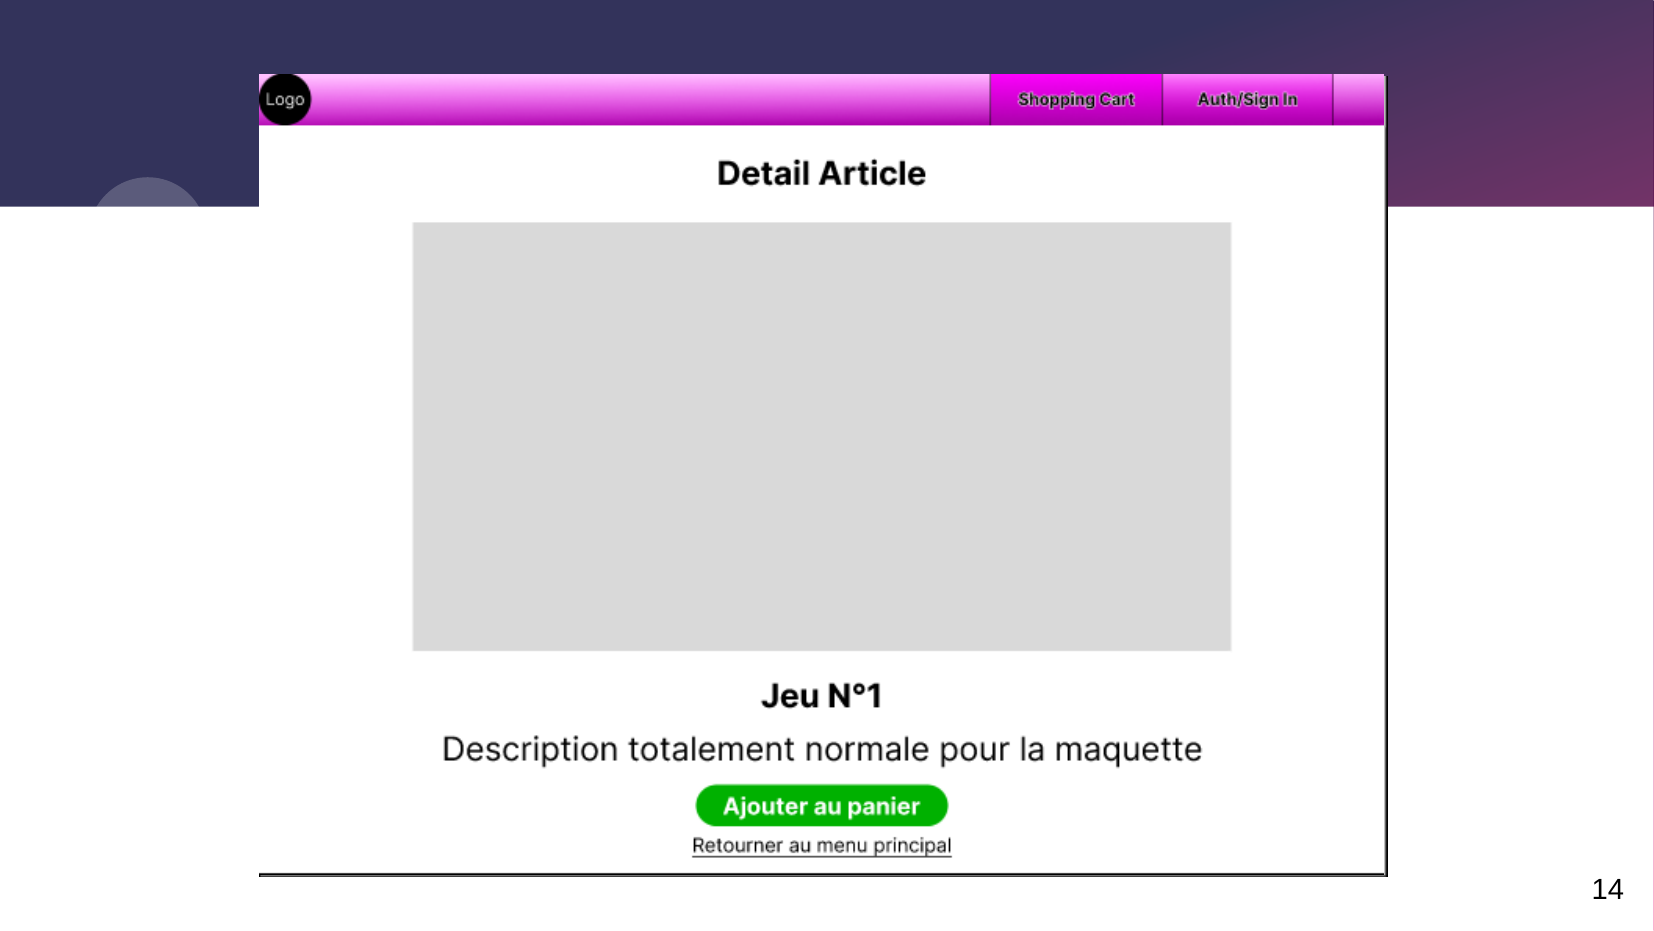

# Maquettage/Wireframe
Partie utilisateur :
2ème page : Page détail d’un article